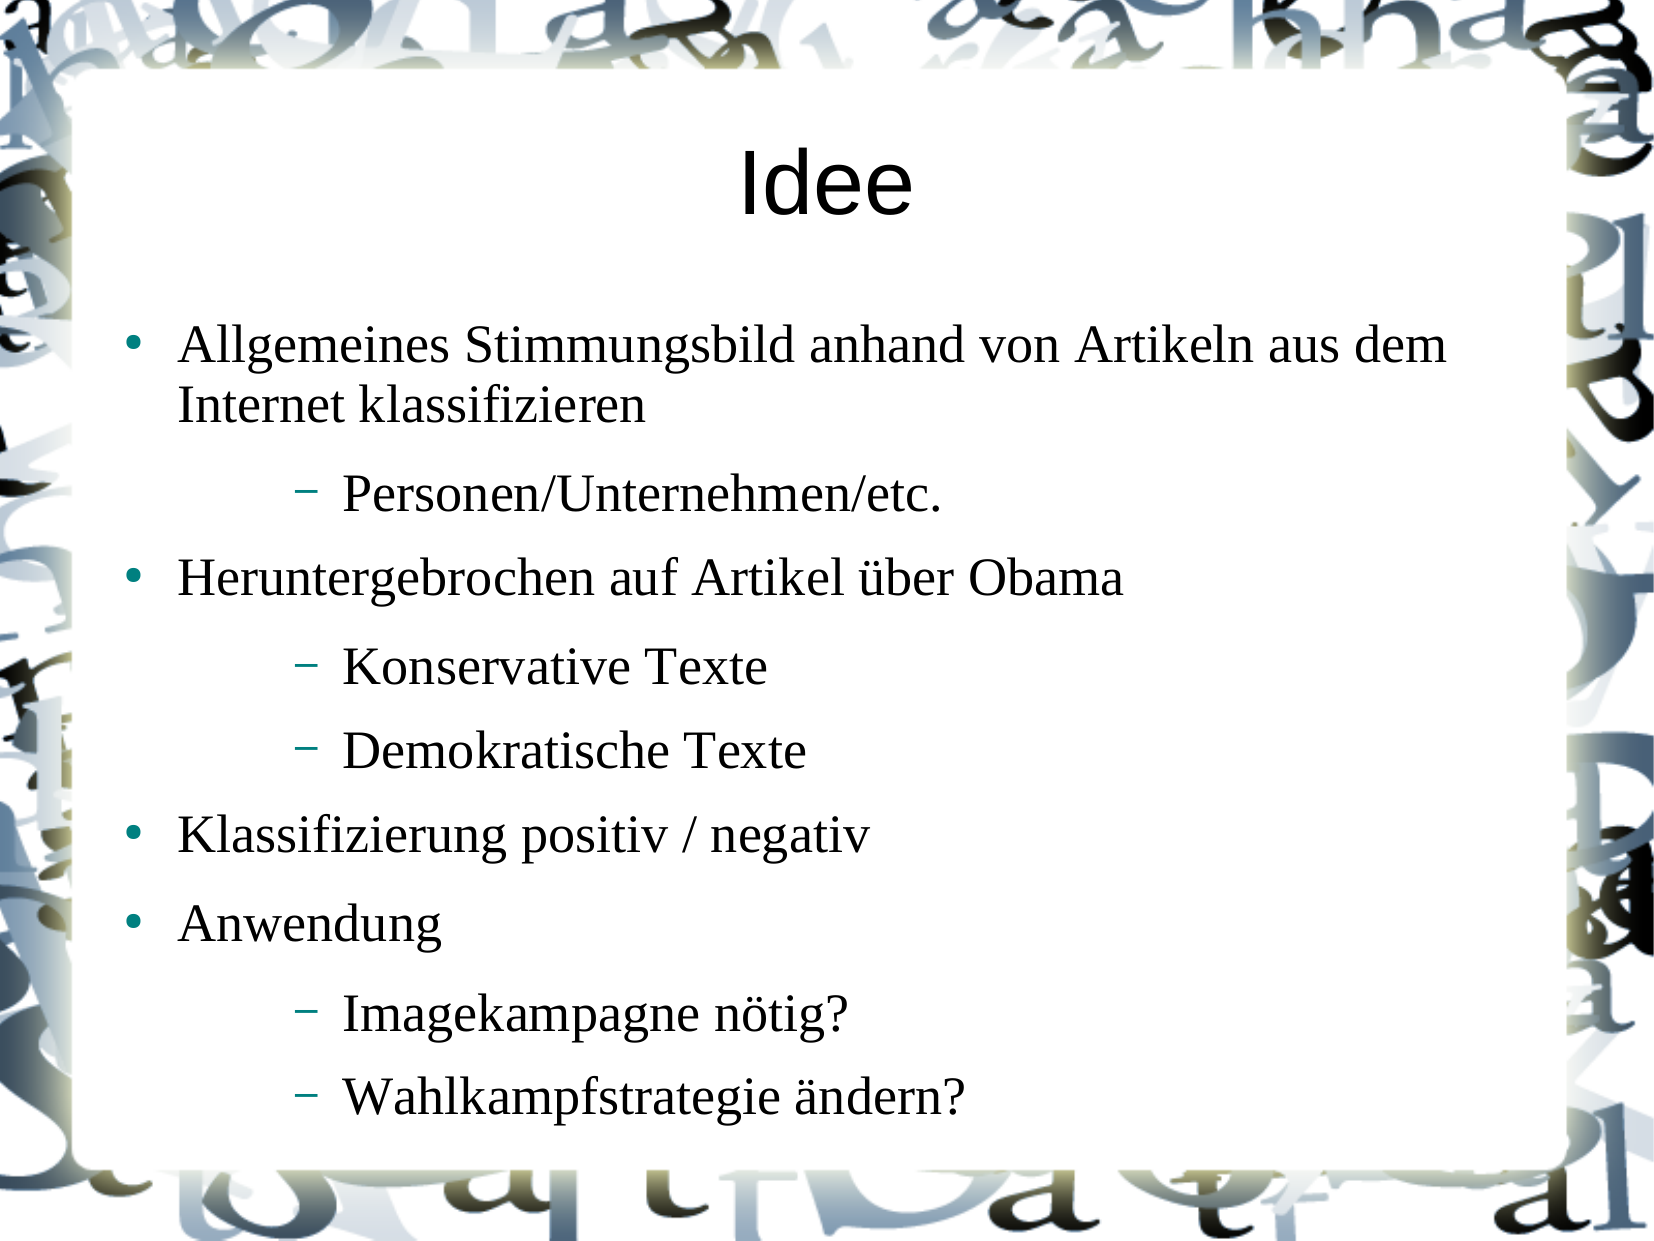

# Idee
Allgemeines Stimmungsbild anhand von Artikeln aus dem Internet klassifizieren
Personen/Unternehmen/etc.
Heruntergebrochen auf Artikel über Obama
Konservative Texte
Demokratische Texte
Klassifizierung positiv / negativ
Anwendung
Imagekampagne nötig?
Wahlkampfstrategie ändern?